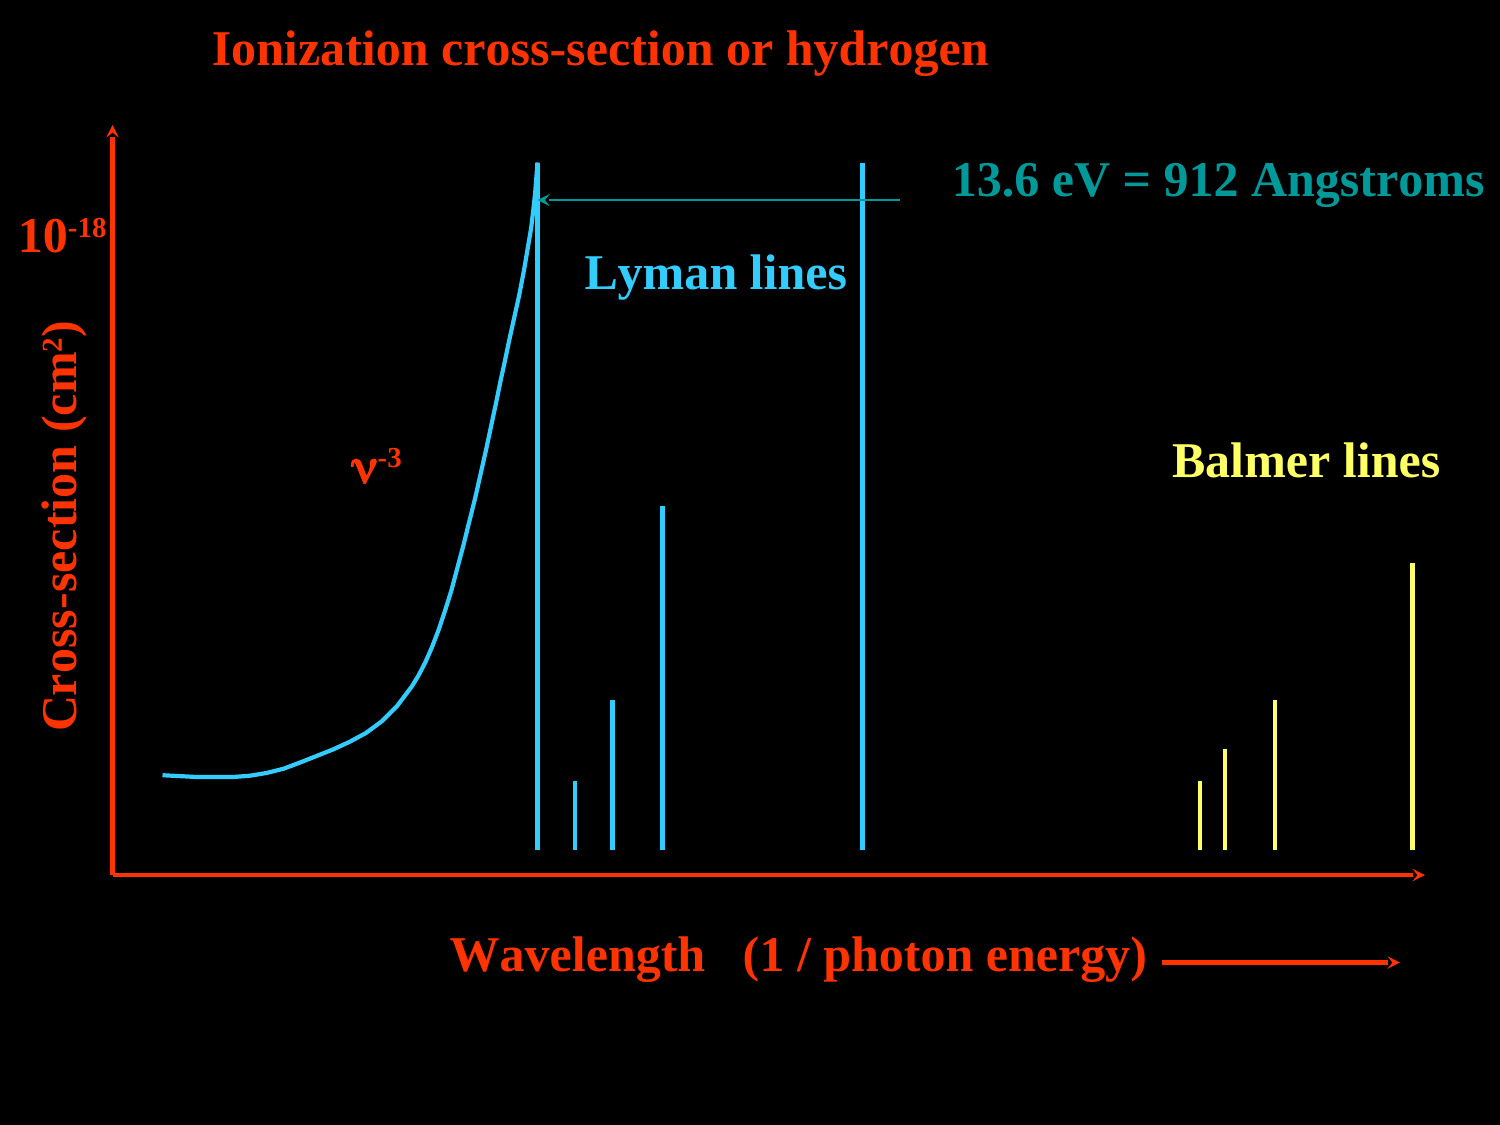

Ionization cross-section or hydrogen
13.6 eV = 912 Angstroms
10-18
Lyman lines
Balmer lines
-3
Cross-section (cm2)
Wavelength (1 / photon energy)